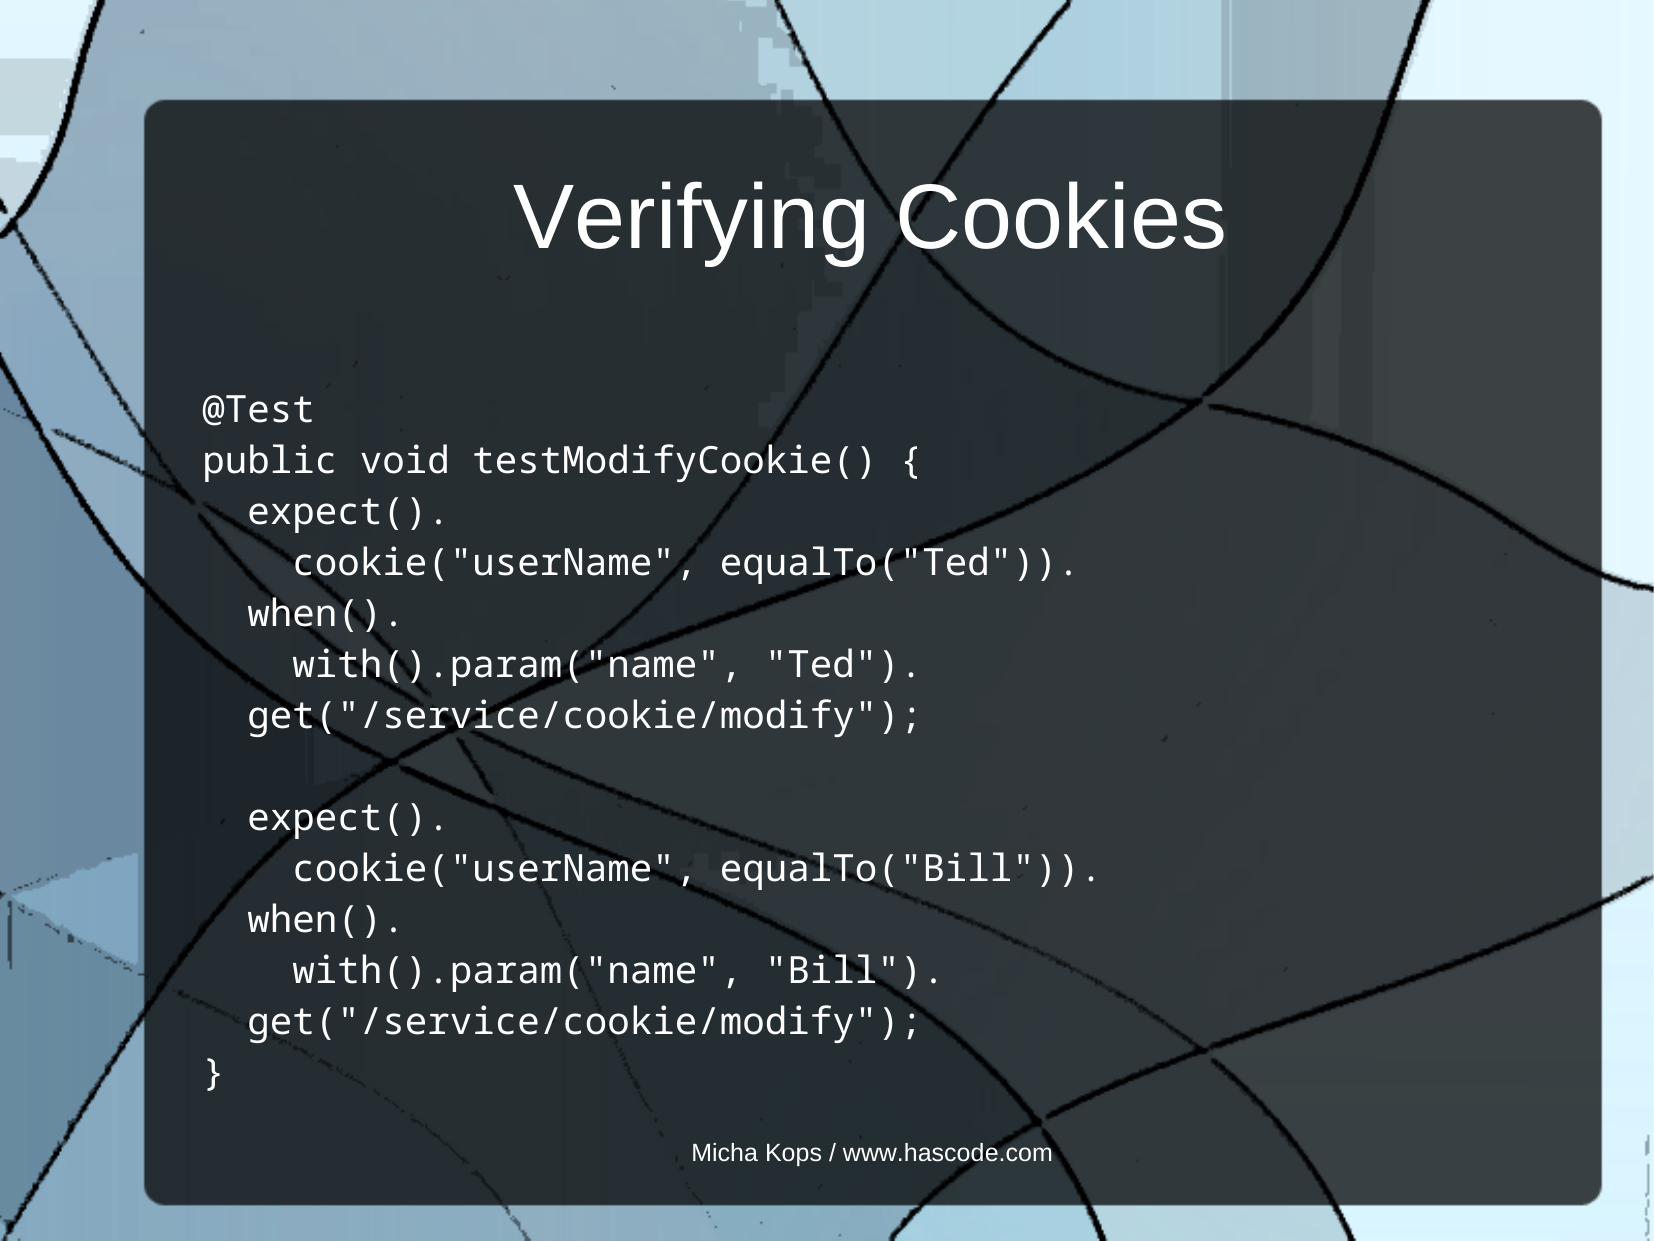

# Verifying Cookies
@Test
public void testModifyCookie() {
 expect().
 cookie("userName", equalTo("Ted")).
 when().
 with().param("name", "Ted").
 get("/service/cookie/modify");
 expect().
 cookie("userName", equalTo("Bill")).
 when().
 with().param("name", "Bill").
 get("/service/cookie/modify");
}